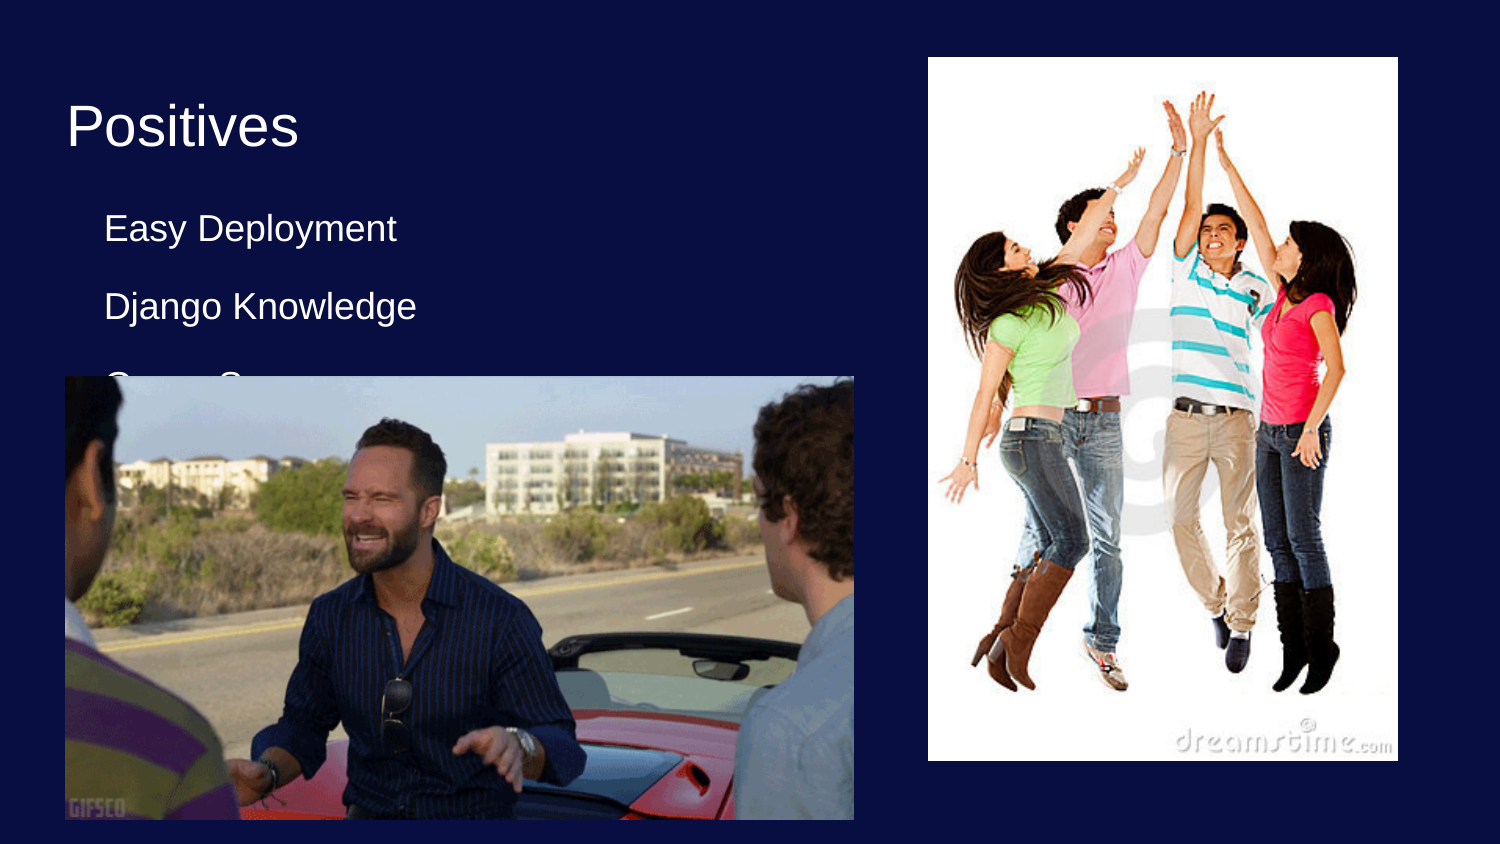

# Positives
Easy Deployment
Django Knowledge
Group Synergy